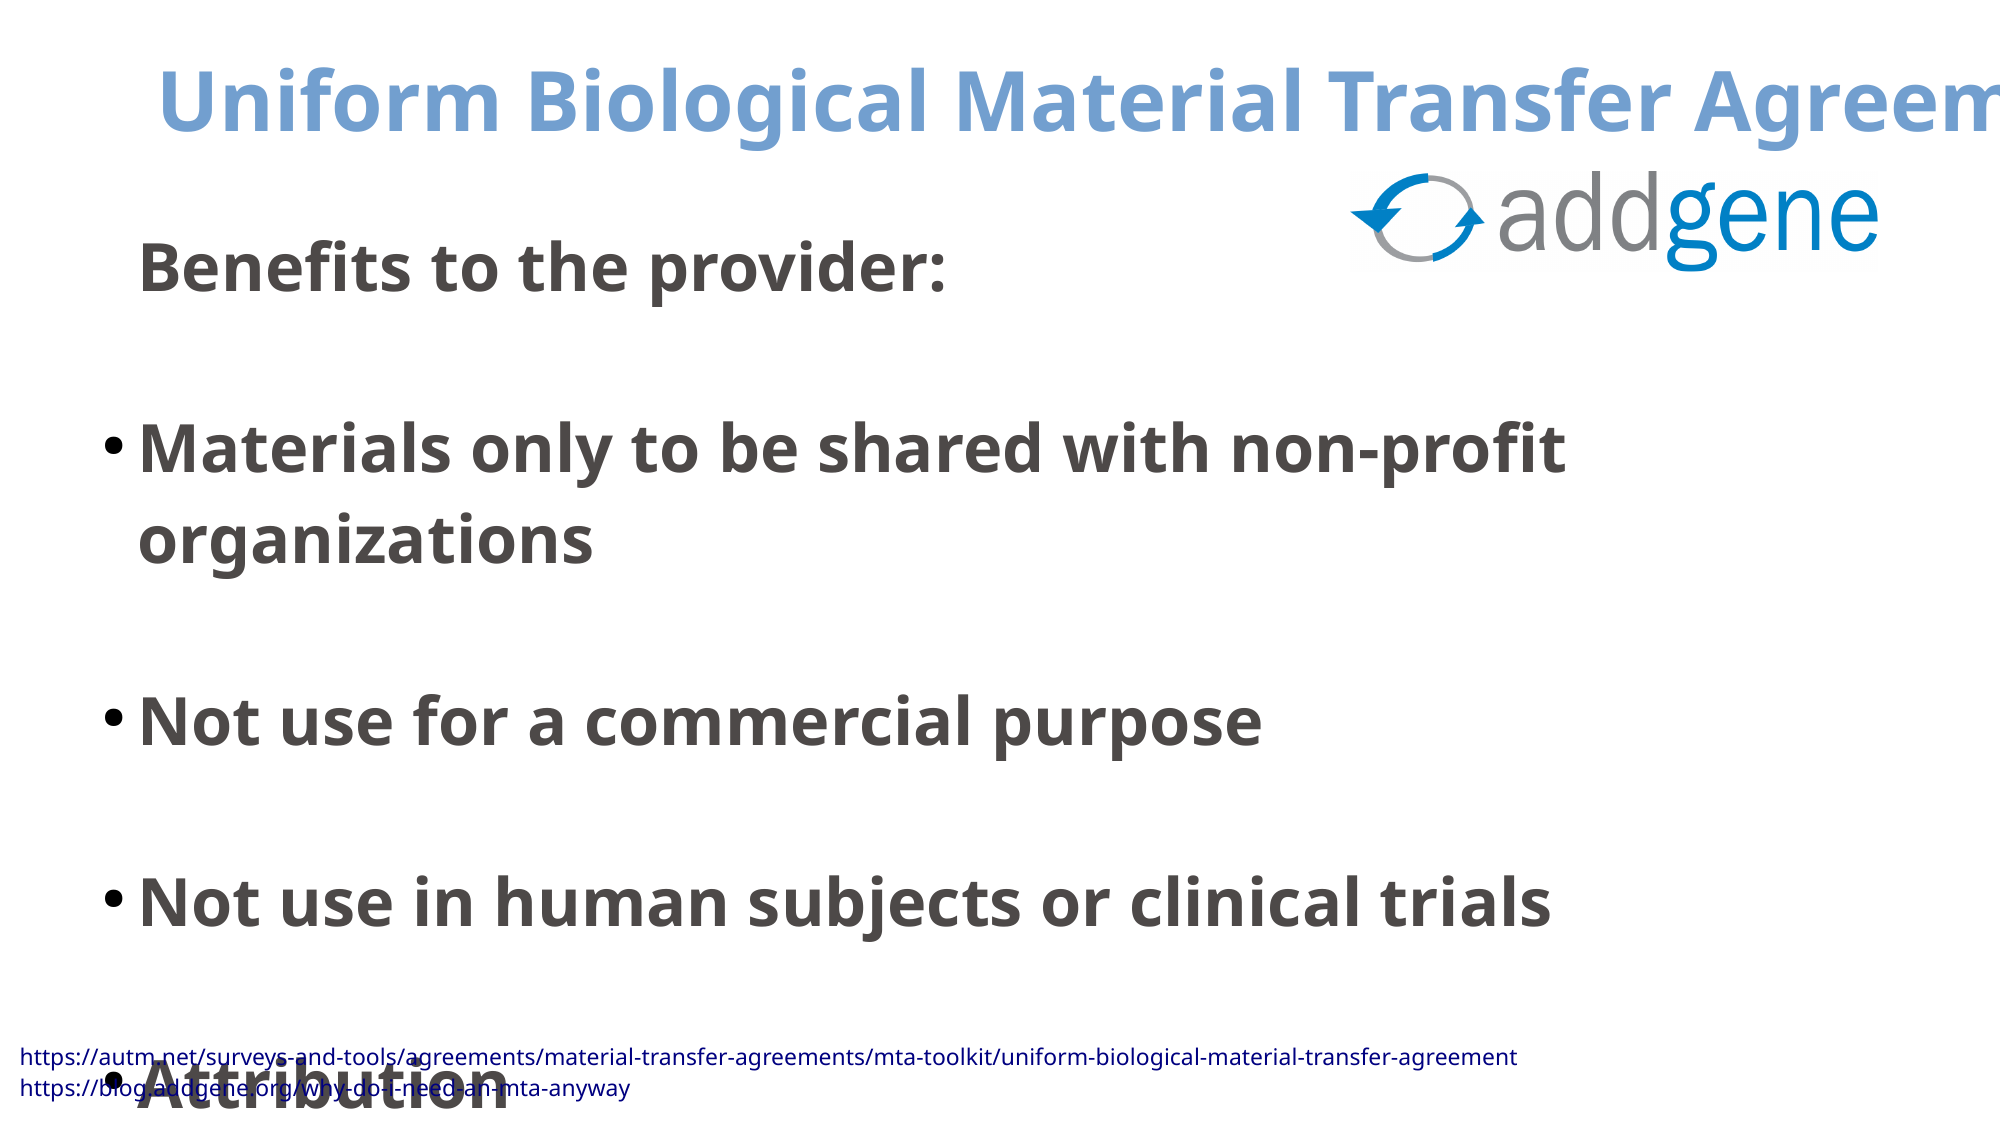

Uniform Biological Material Transfer Agreement
Benefits to the provider:
Materials only to be shared with non-profit organizations
Not use for a commercial purpose
Not use in human subjects or clinical trials
Attribution
Limited liability
https://autm.net/surveys-and-tools/agreements/material-transfer-agreements/mta-toolkit/uniform-biological-material-transfer-agreement
https://blog.addgene.org/why-do-i-need-an-mta-anyway